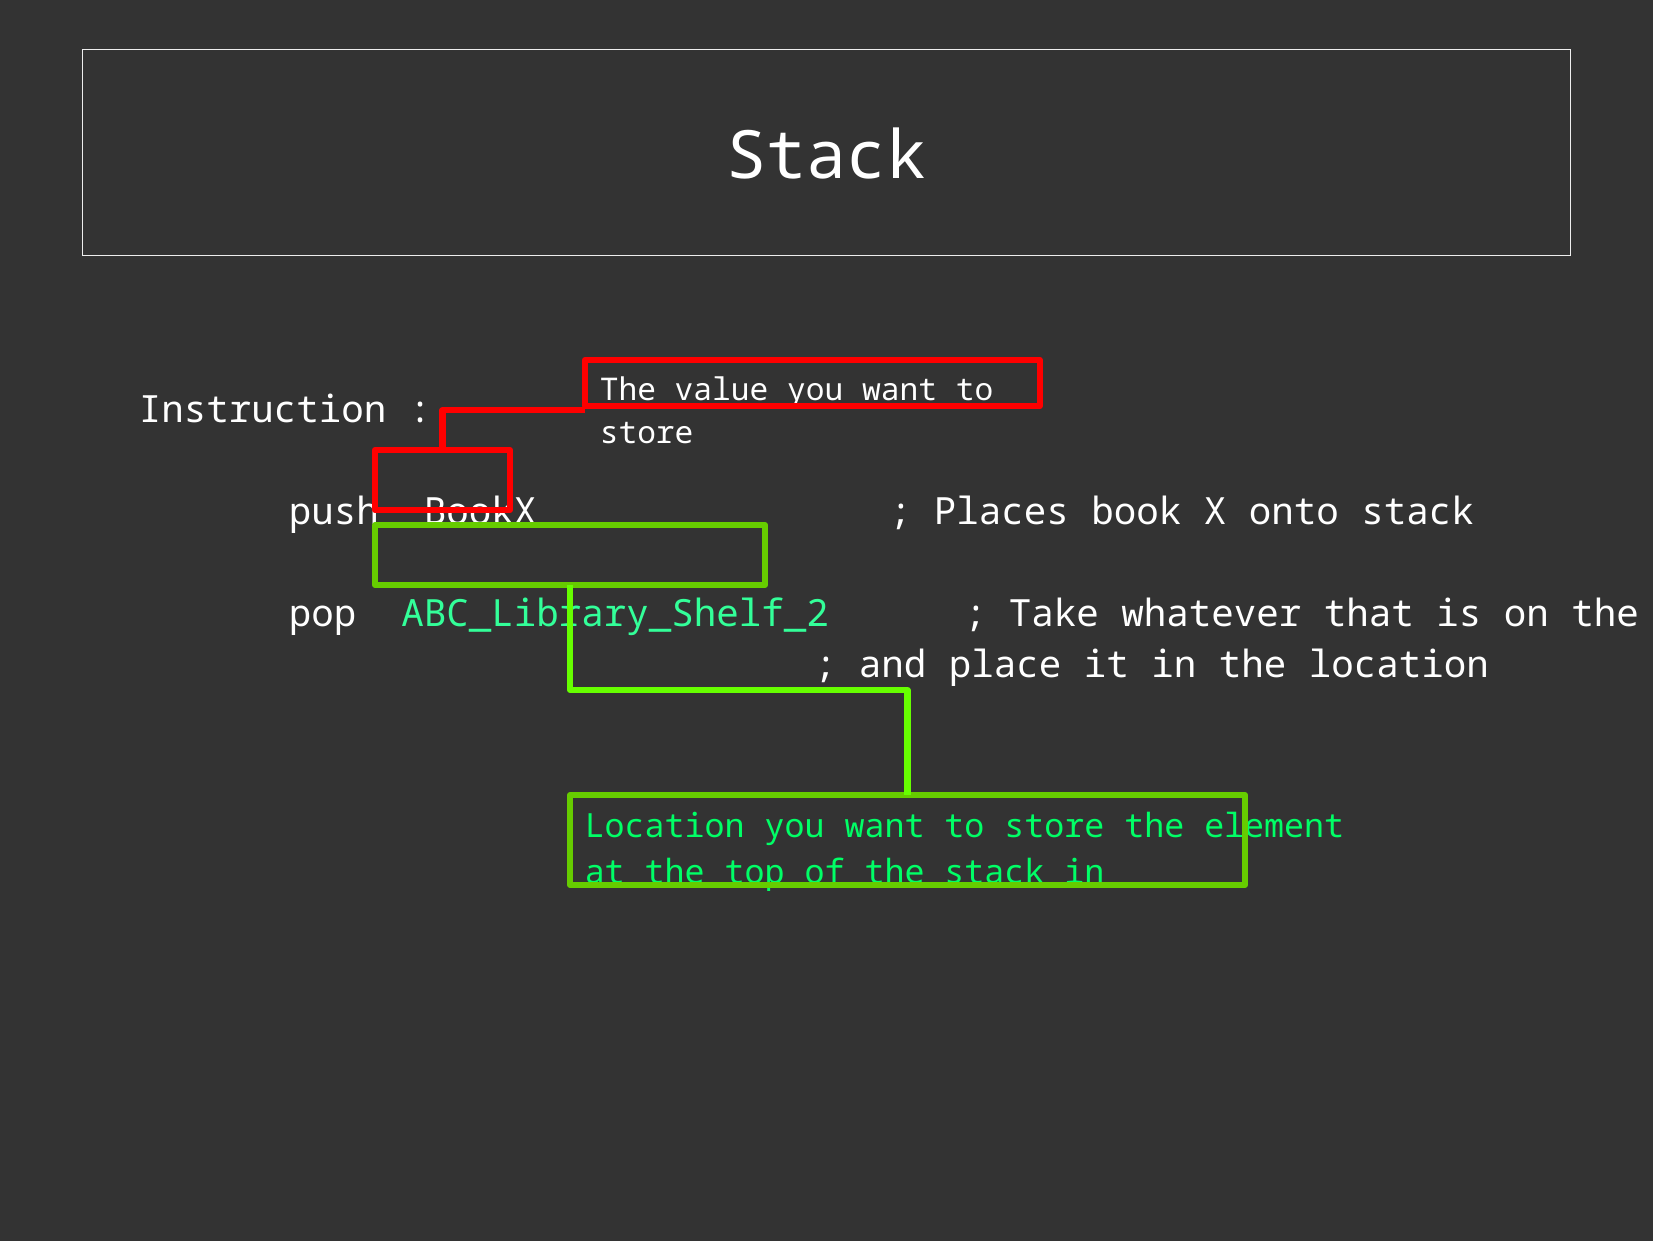

Stack
The value you want to store
Instruction :
		push BookX					; Places book X onto stack
		pop ABC_Library_Shelf_2		; Take whatever that is on the stack
									; and place it in the location
Location you want to store the element
at the top of the stack in